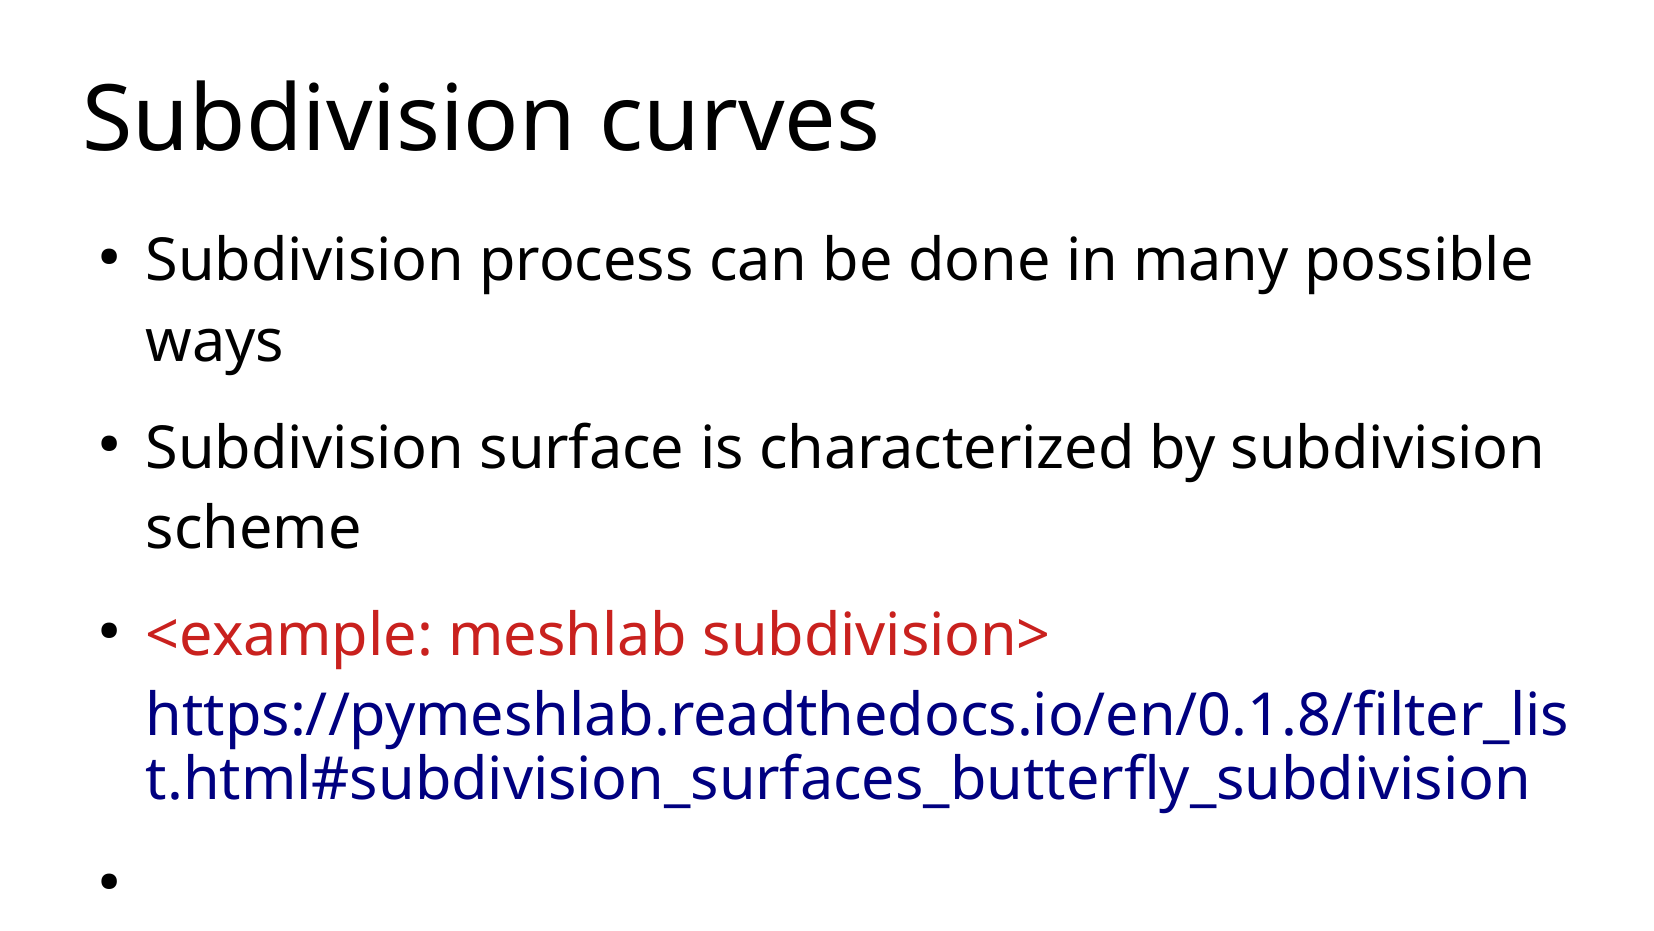

# Subdivision curves
Subdivision process can be done in many possible ways
Subdivision surface is characterized by subdivision scheme
<example: meshlab subdivision> https://pymeshlab.readthedocs.io/en/0.1.8/filter_list.html#subdivision_surfaces_butterfly_subdivision